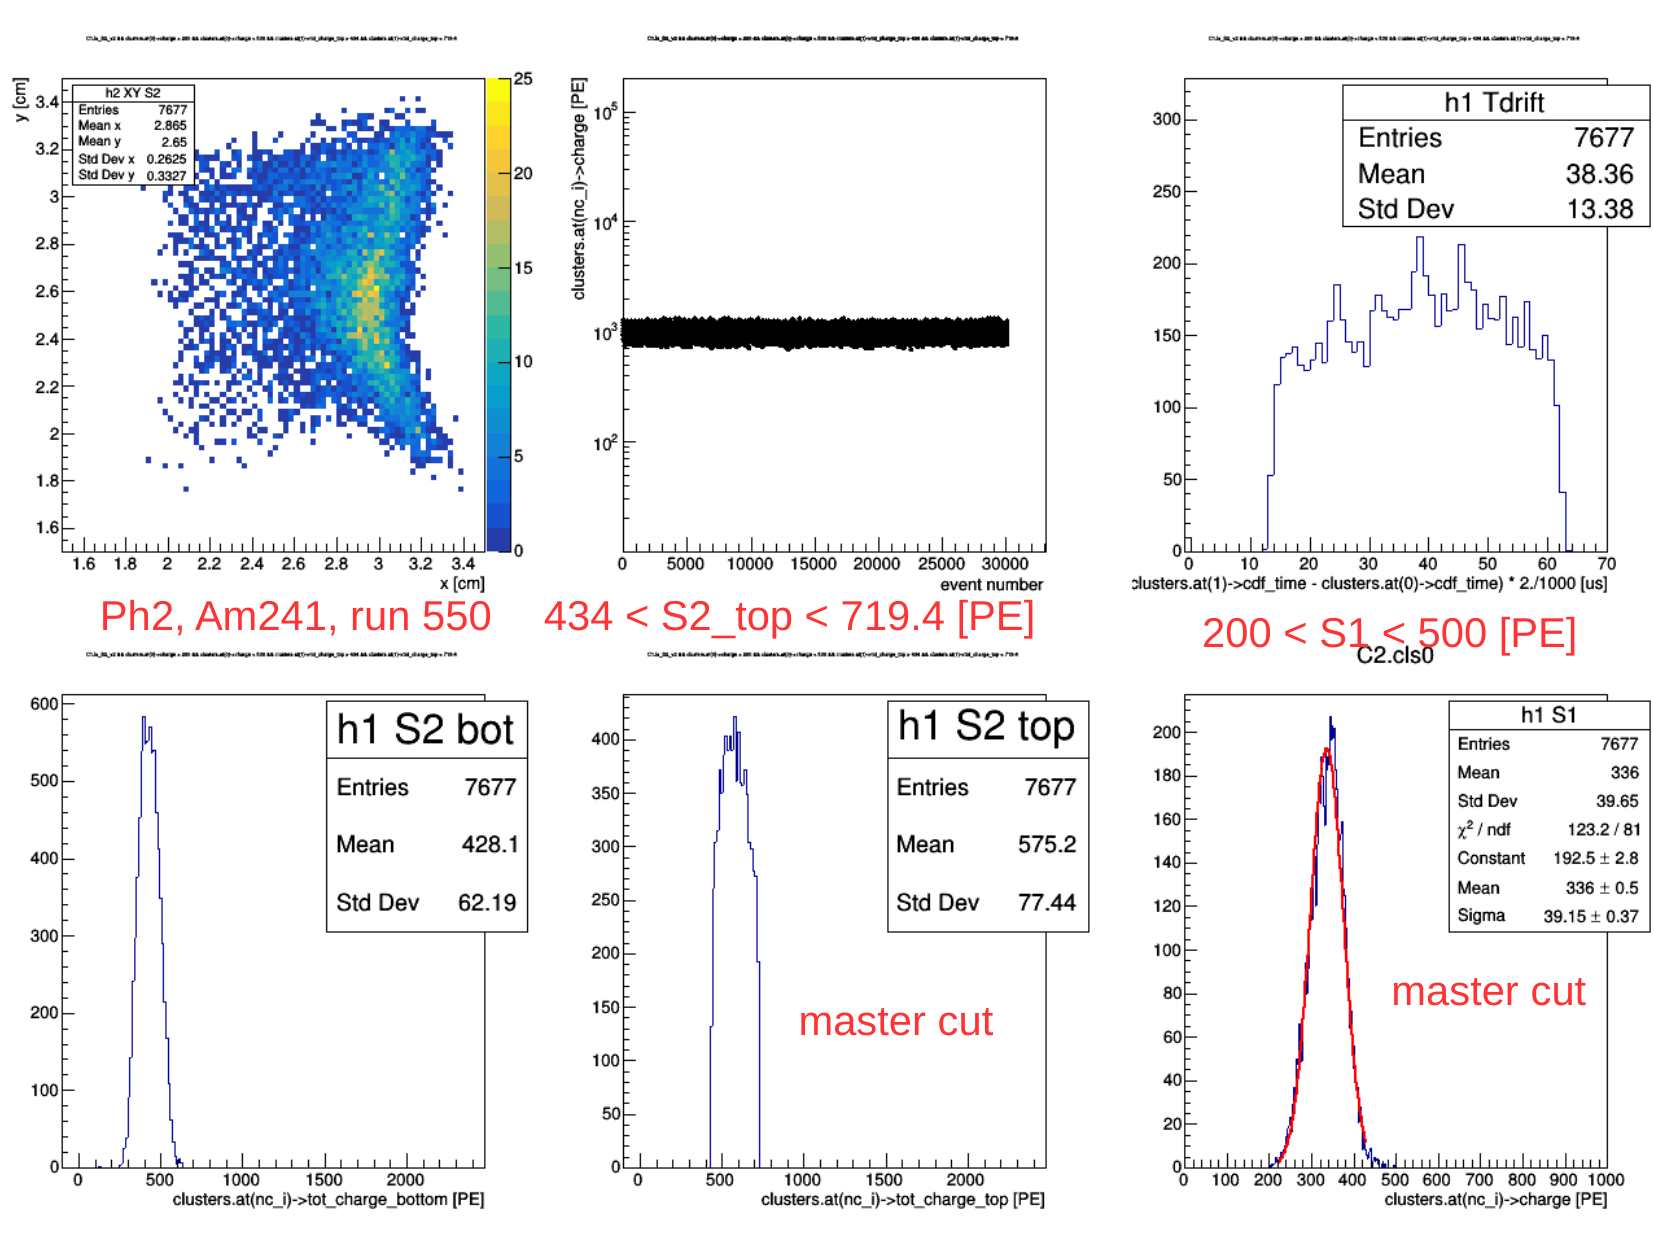

Ph2, Am241, run 550
 434 < S2_top < 719.4 [PE]
 200 < S1 < 500 [PE]
master cut
master cut